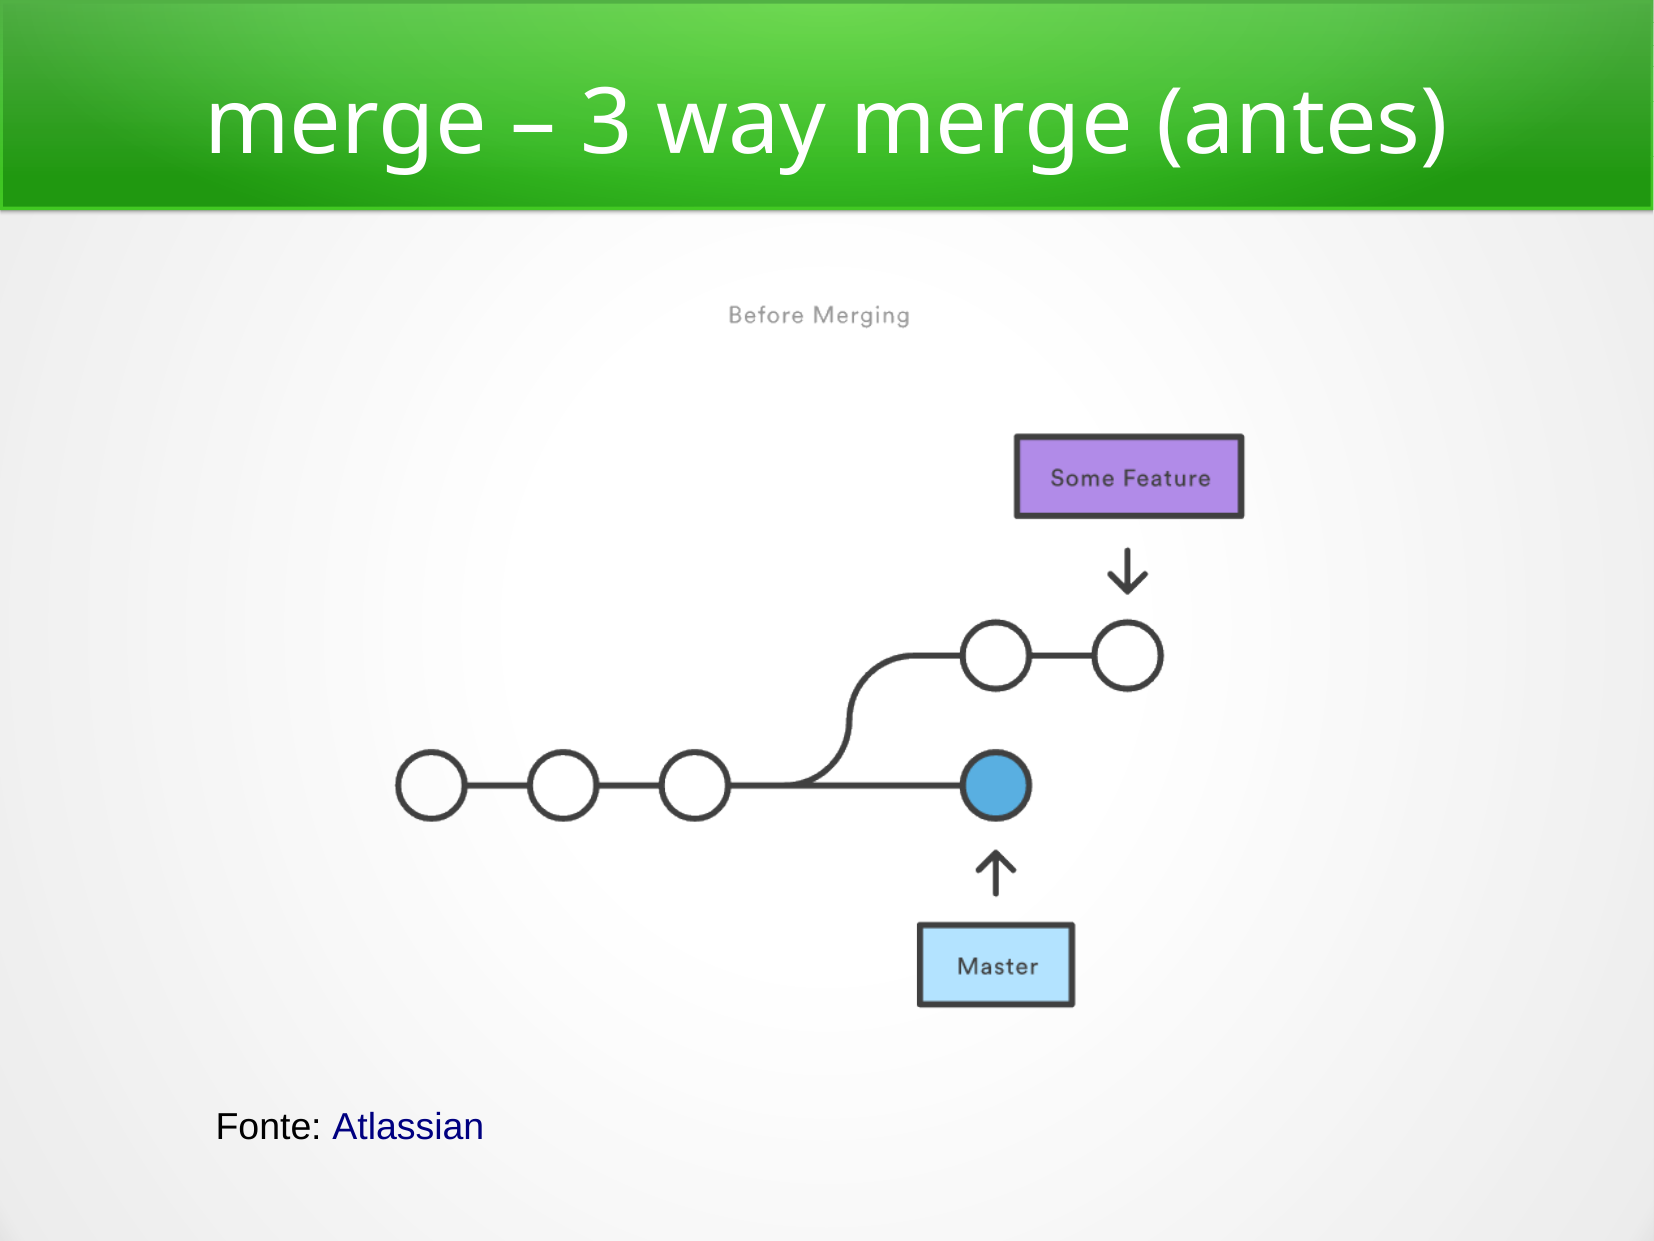

# merge – 3 way merge (antes)
Fonte: Atlassian